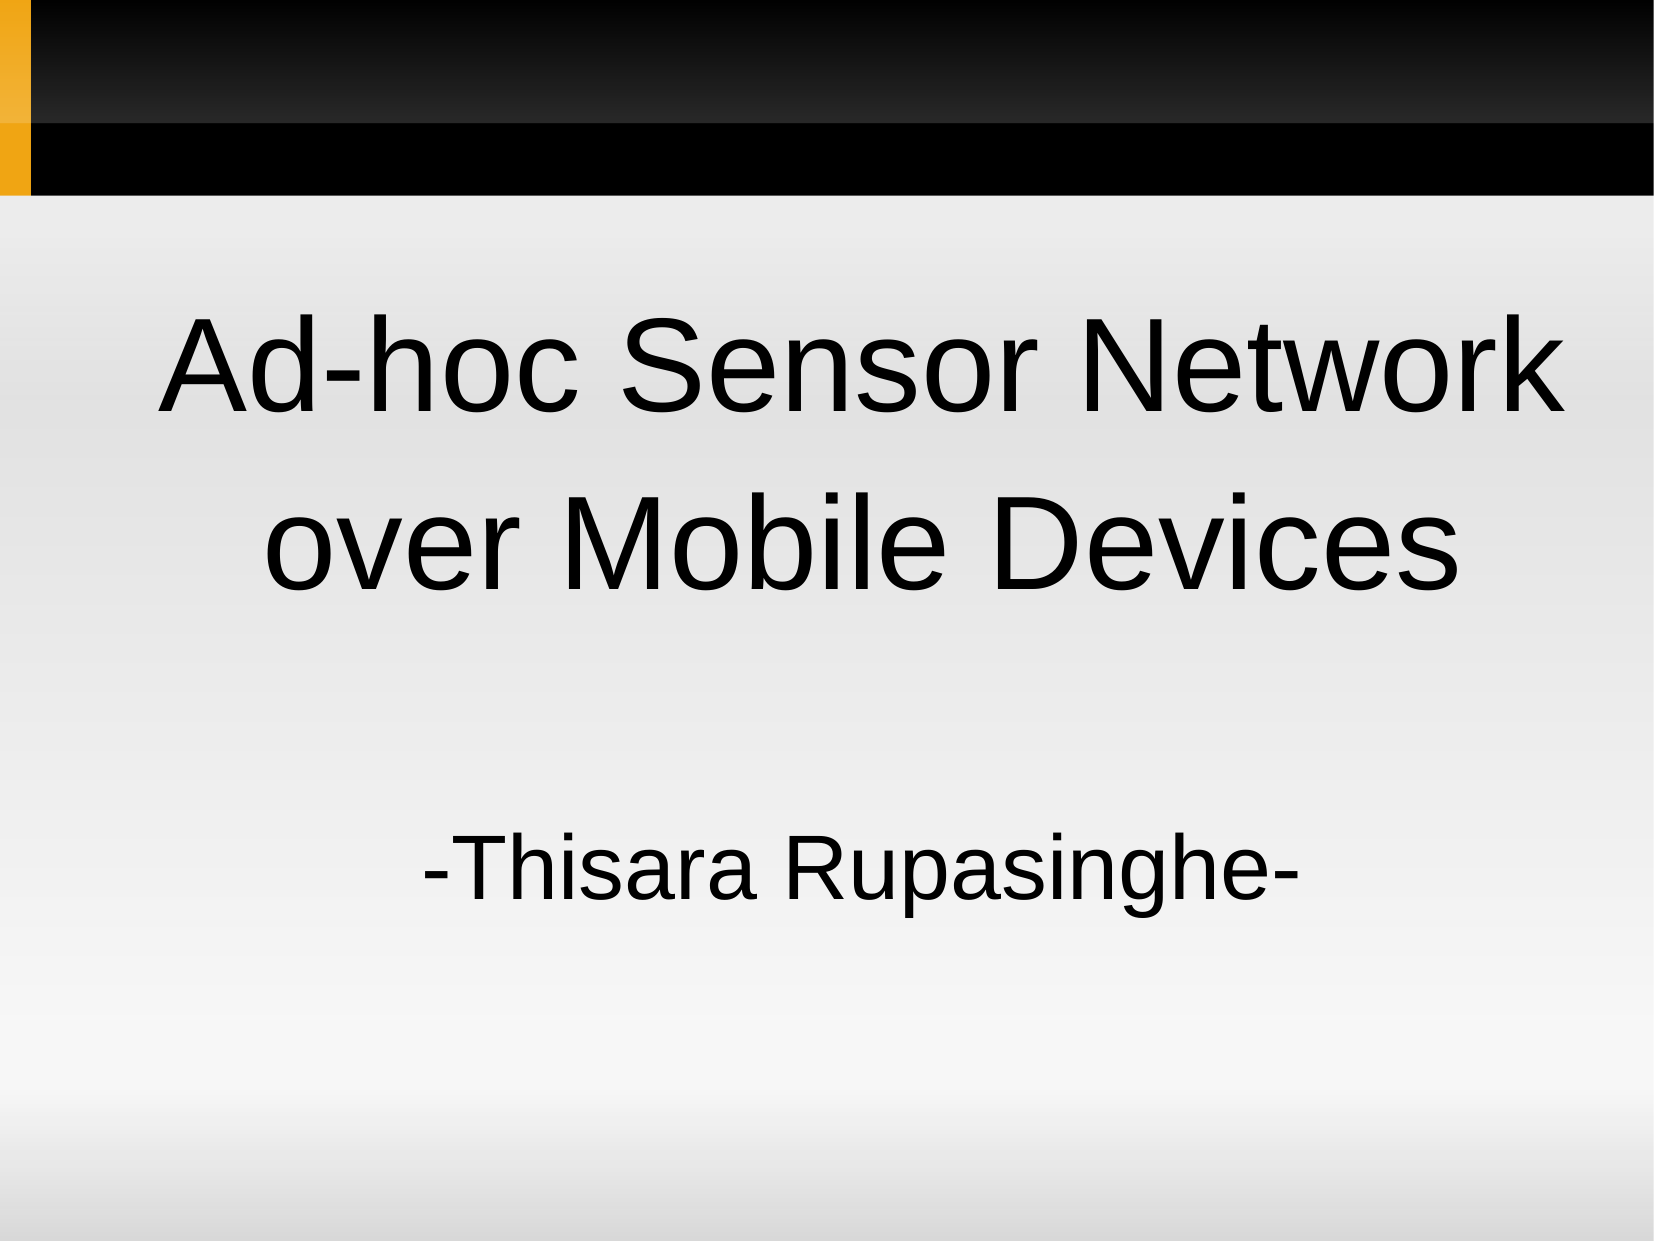

#
Ad-hoc Sensor Network
over Mobile Devices
-Thisara Rupasinghe-